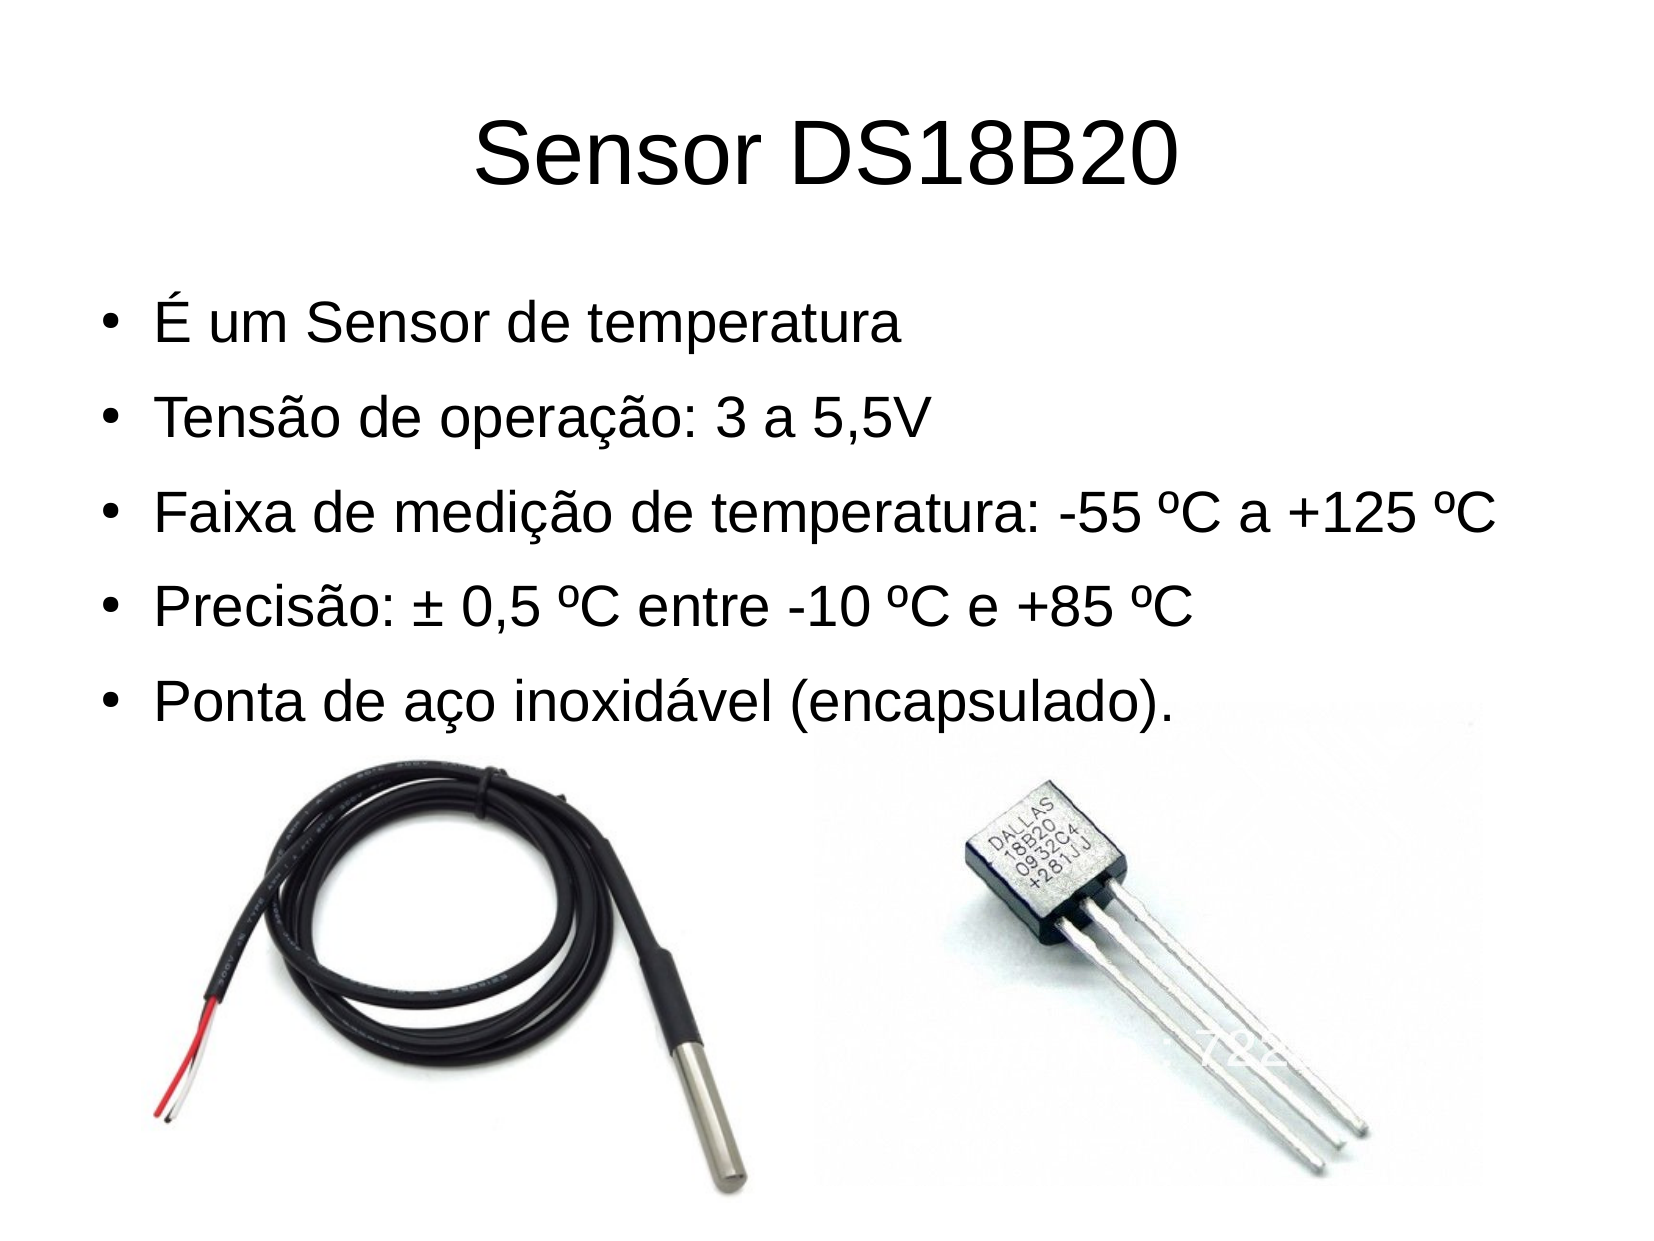

# Sensor DS18B20
É um Sensor de temperatura
Tensão de operação: 3 a 5,5V
Faixa de medição de temperatura: -55 ºC a +125 ºC
Precisão: ± 0,5 ºC entre -10 ºC e +85 ºC
Ponta de aço inoxidável (encapsulado).